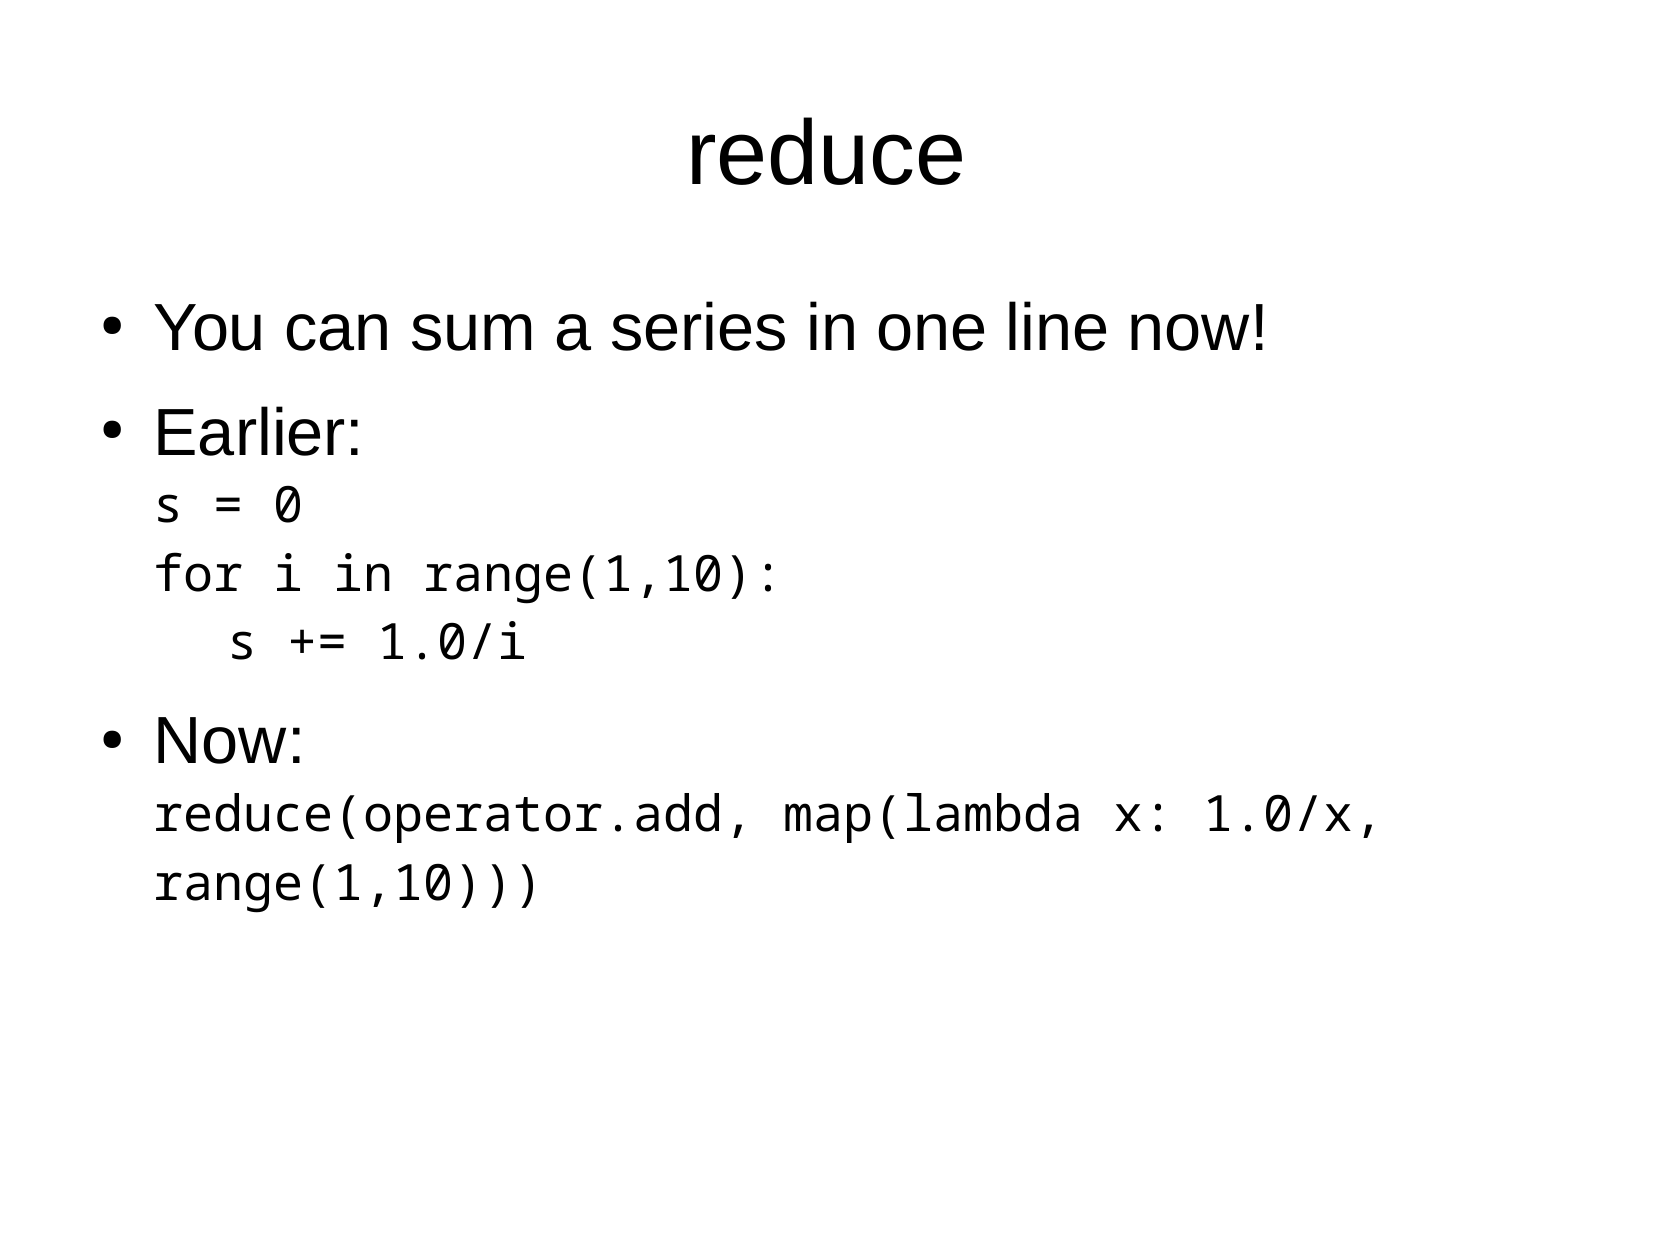

# reduce
You can sum a series in one line now!
Earlier:
s = 0
for i in range(1,10):
	s += 1.0/i
Now:
reduce(operator.add, map(lambda x: 1.0/x, range(1,10)))